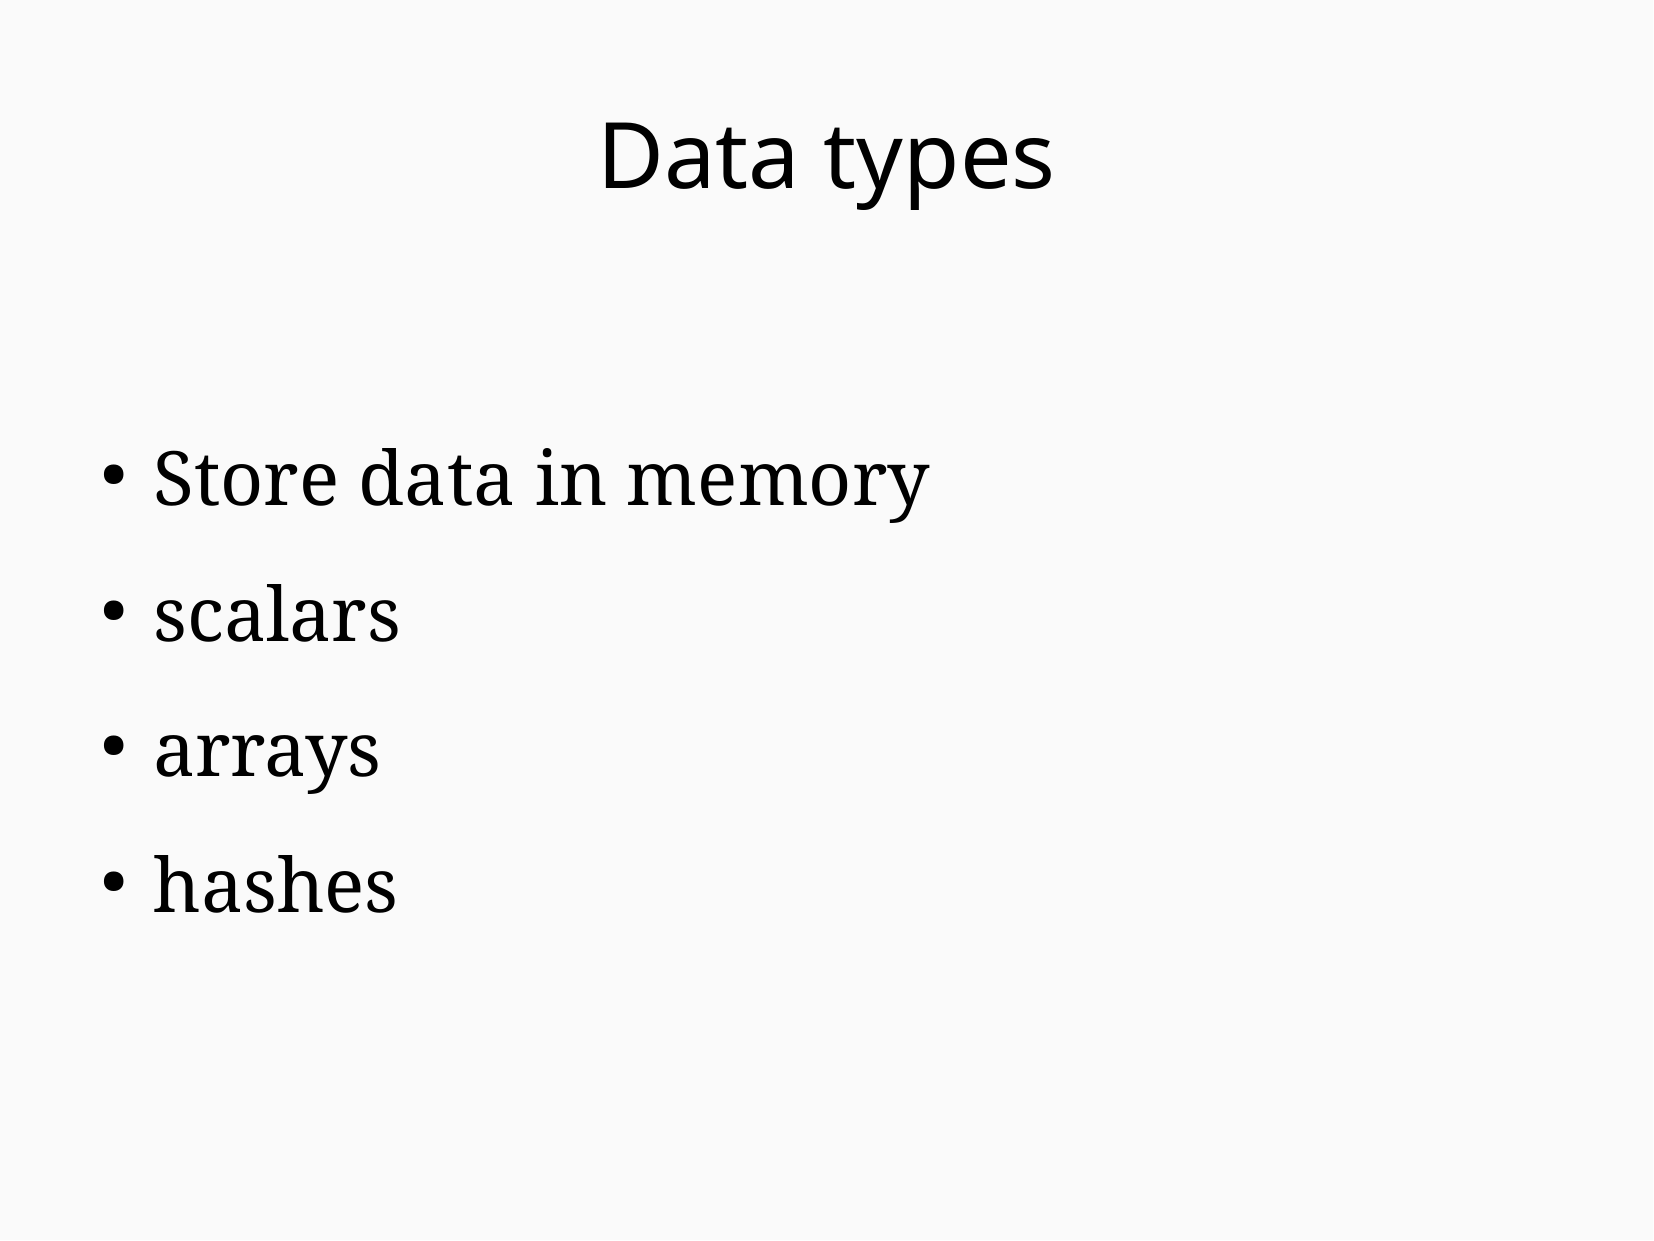

# Data types
Store data in memory
scalars
arrays
hashes